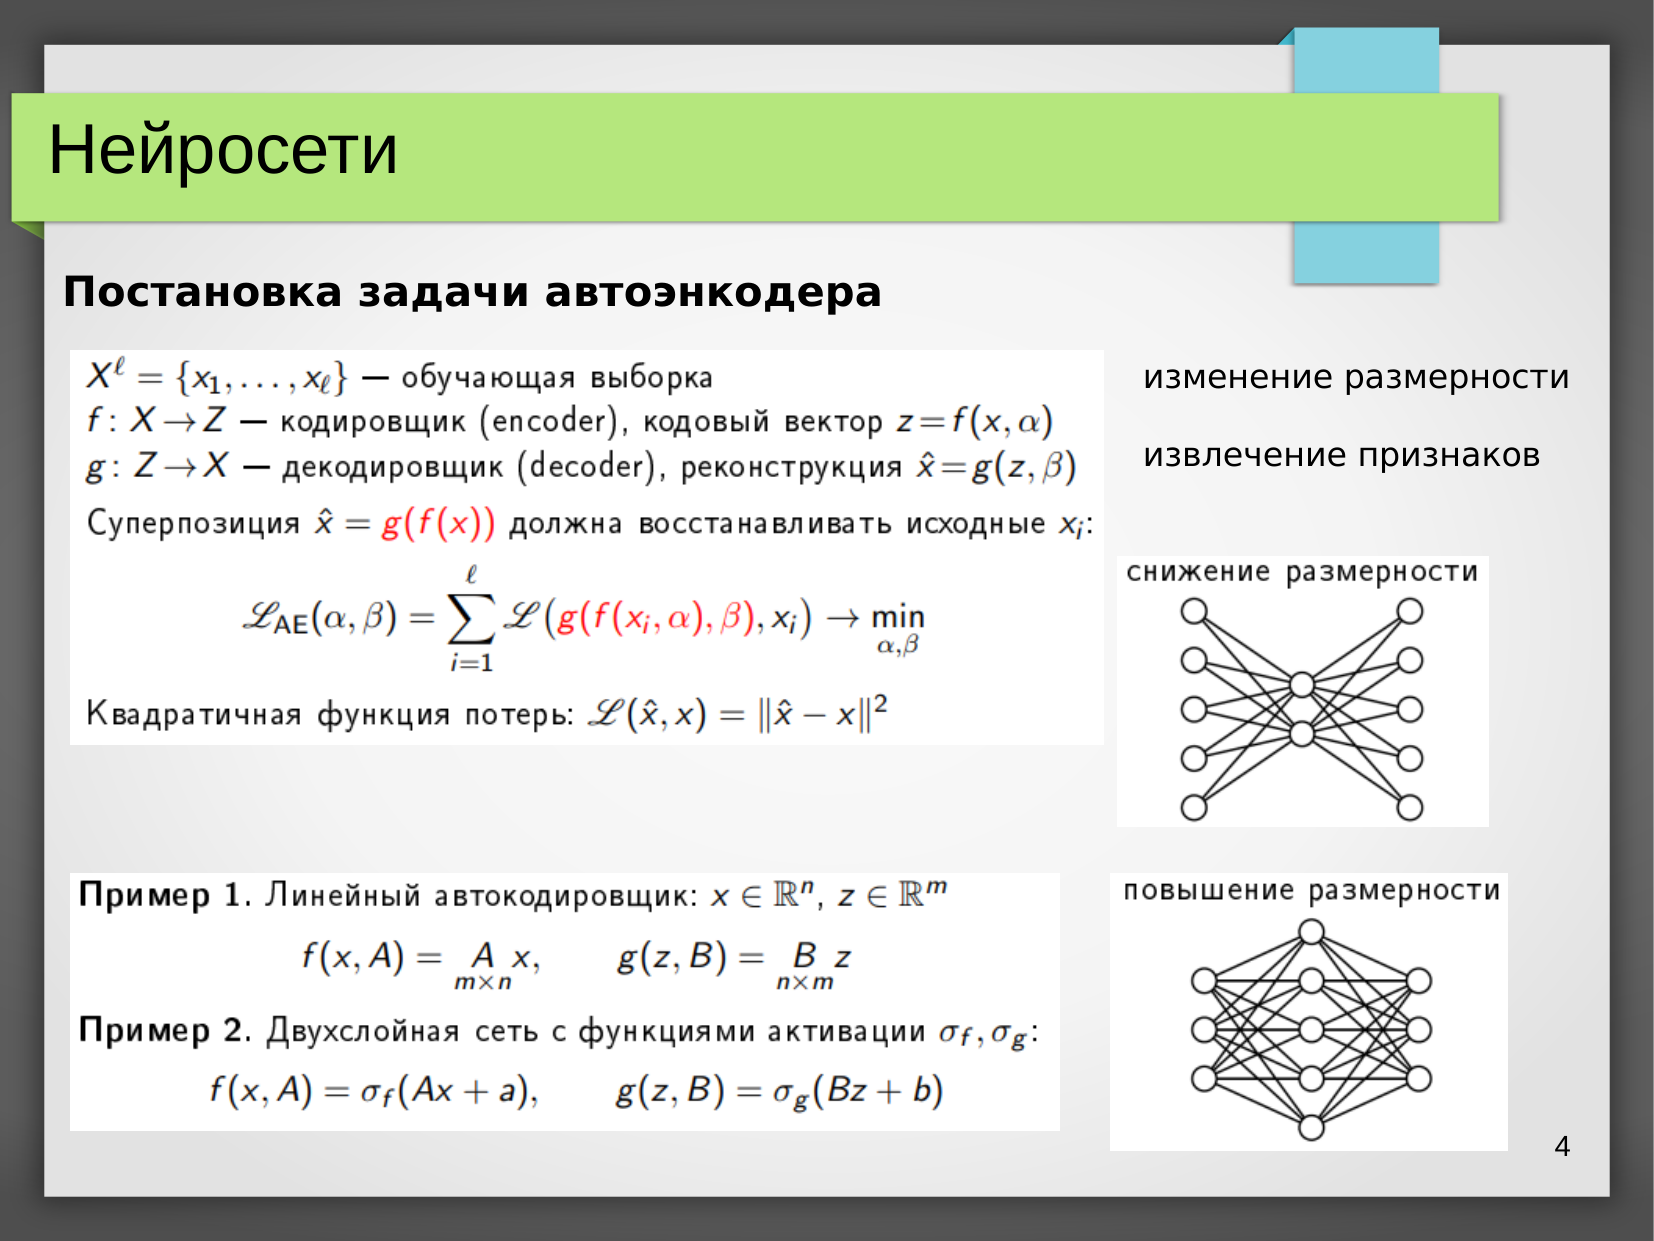

# Нейросети
Постановка задачи автоэнкодера
изменение размерности
извлечение признаков
4